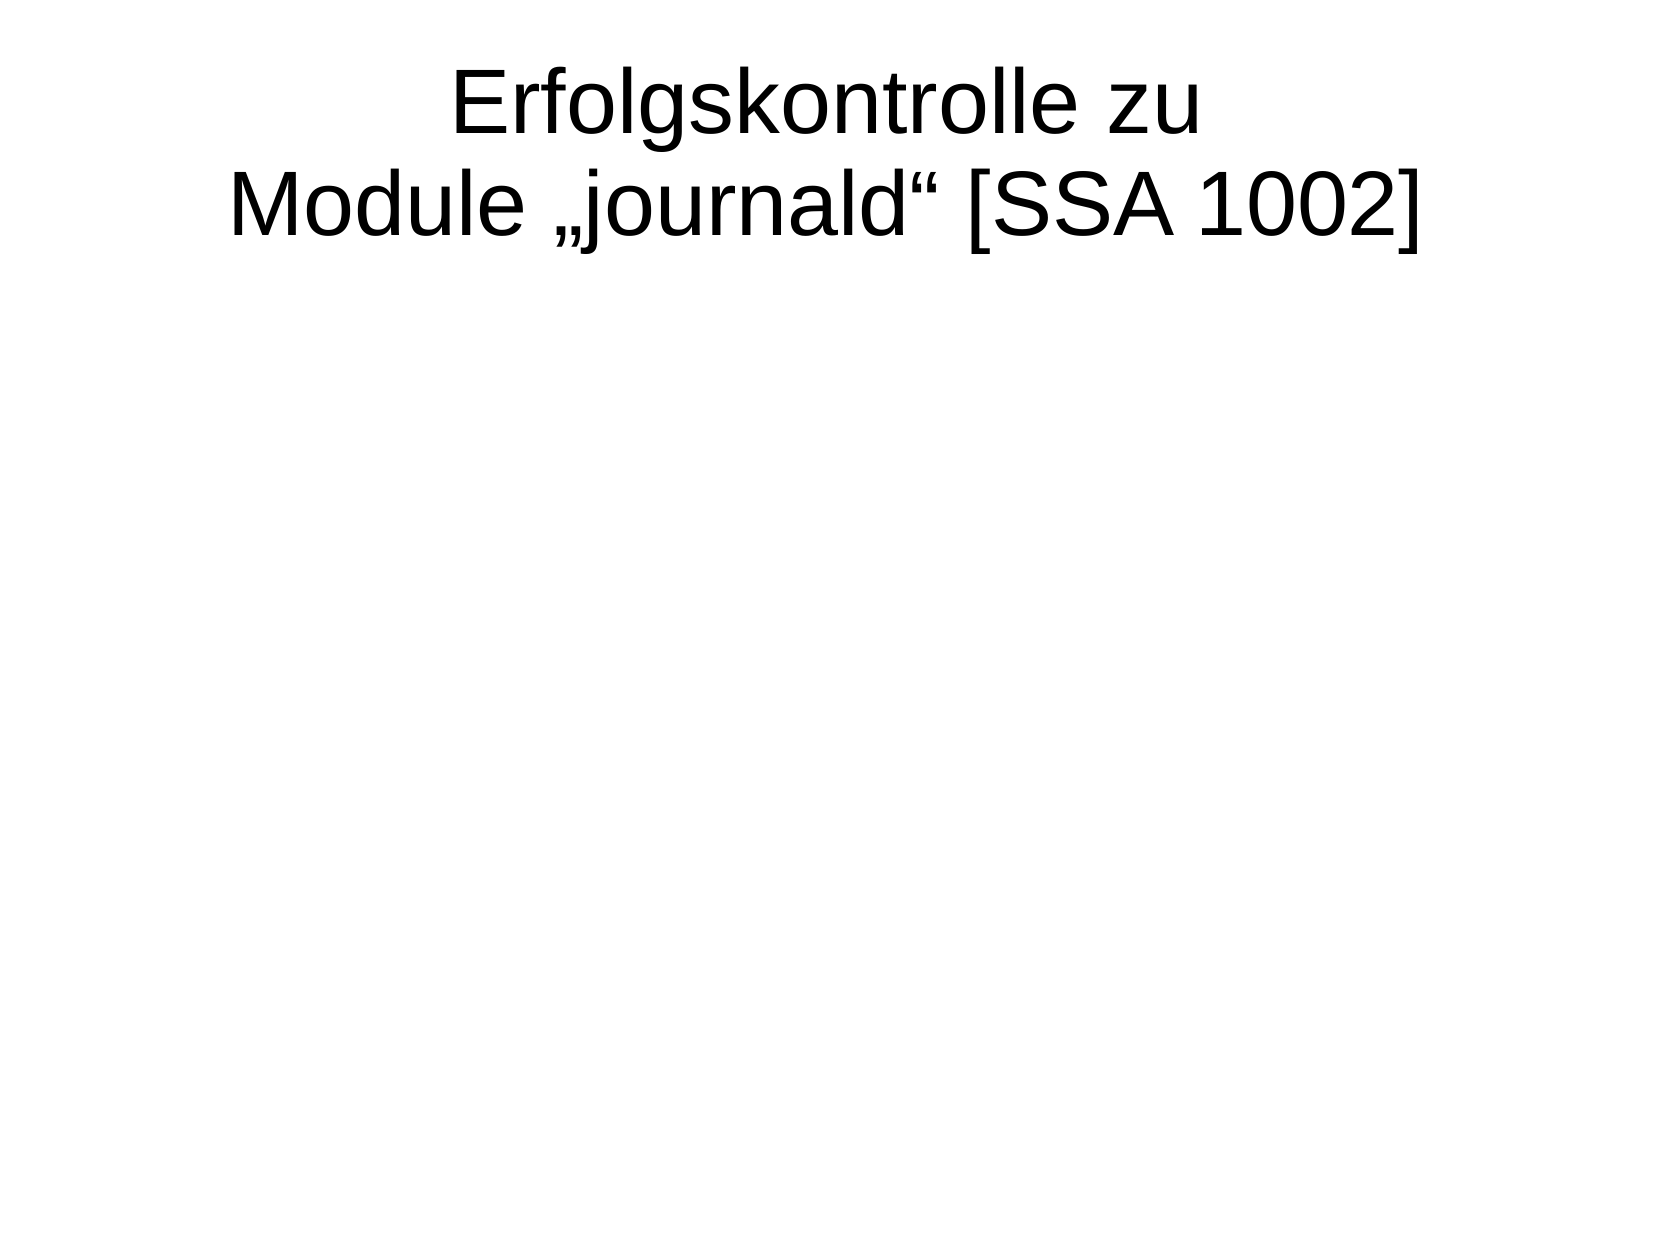

# Erfolgskontrolle zu Module „journald“ [SSA 1002]